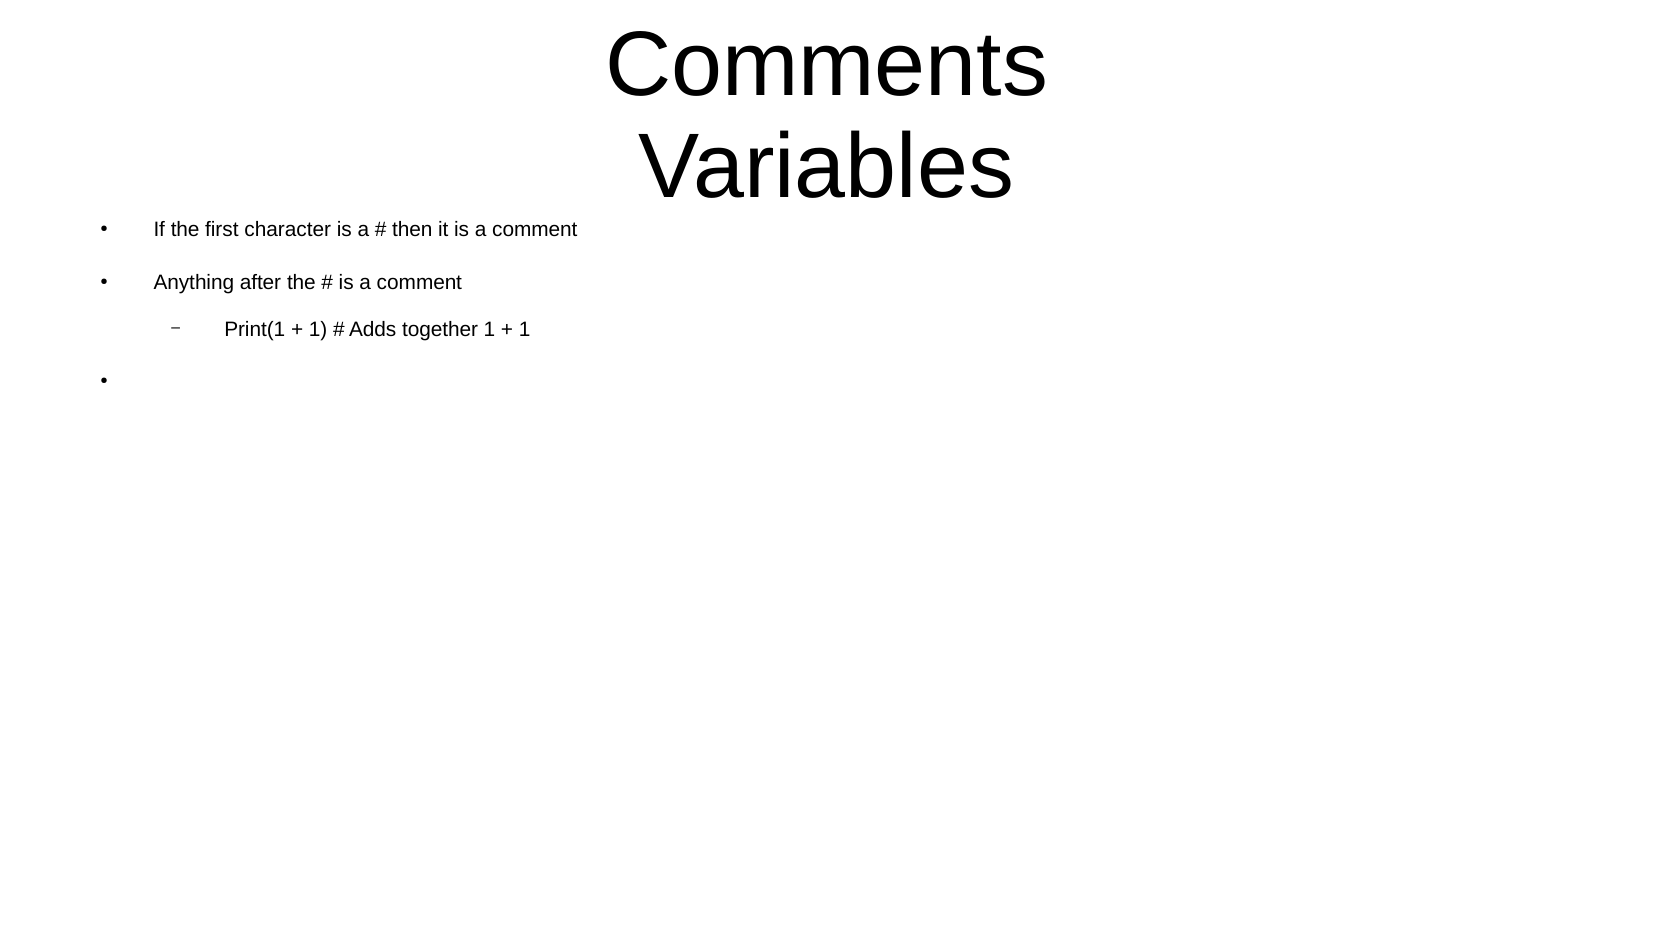

# Comments Variables
If the first character is a # then it is a comment
Anything after the # is a comment
Print(1 + 1) # Adds together 1 + 1